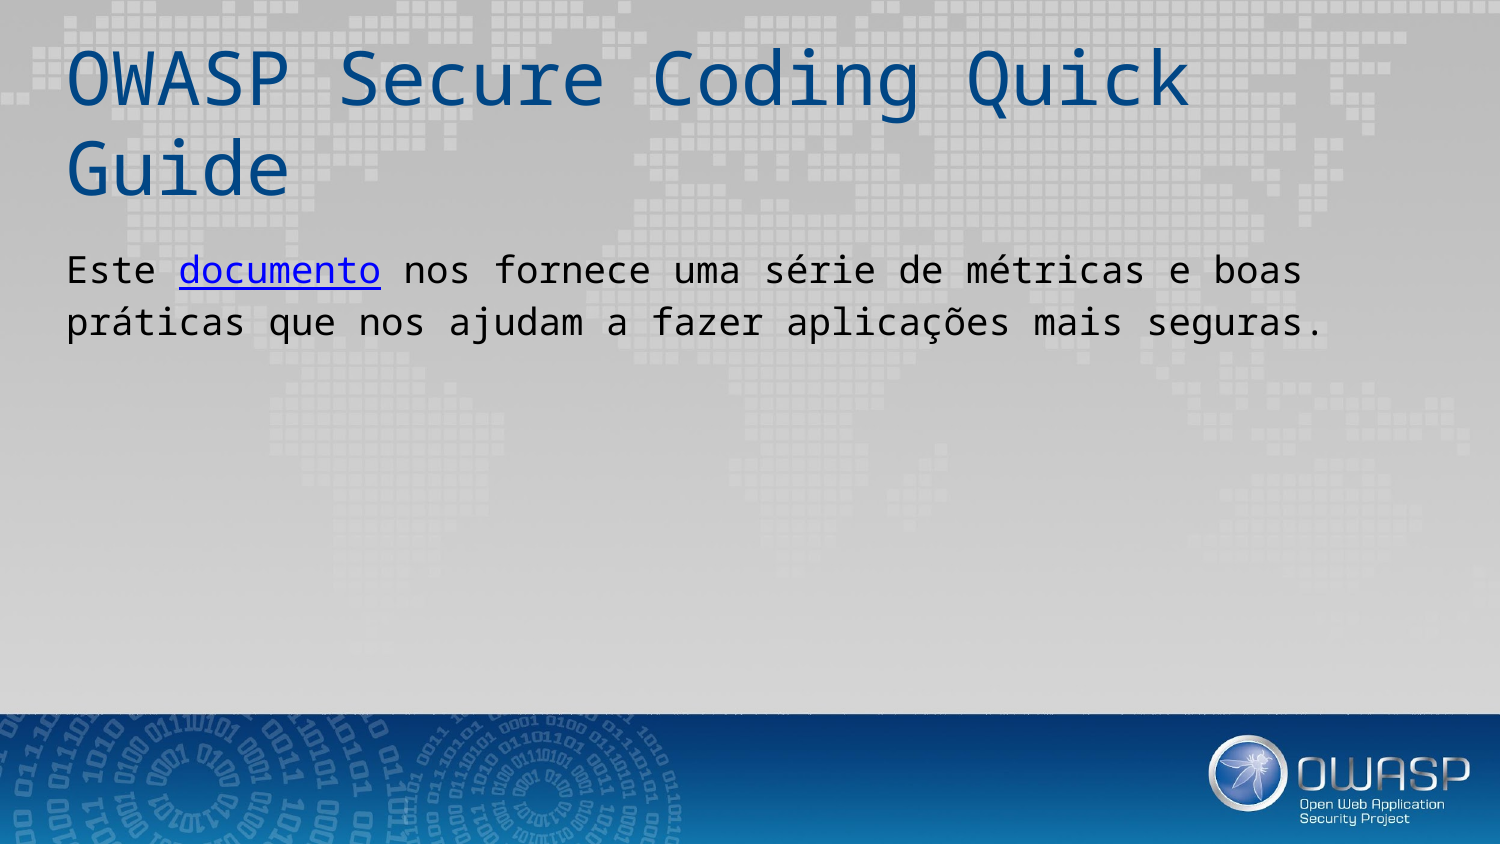

# OWASP Secure Coding Quick Guide
Este documento nos fornece uma série de métricas e boas práticas que nos ajudam a fazer aplicações mais seguras.